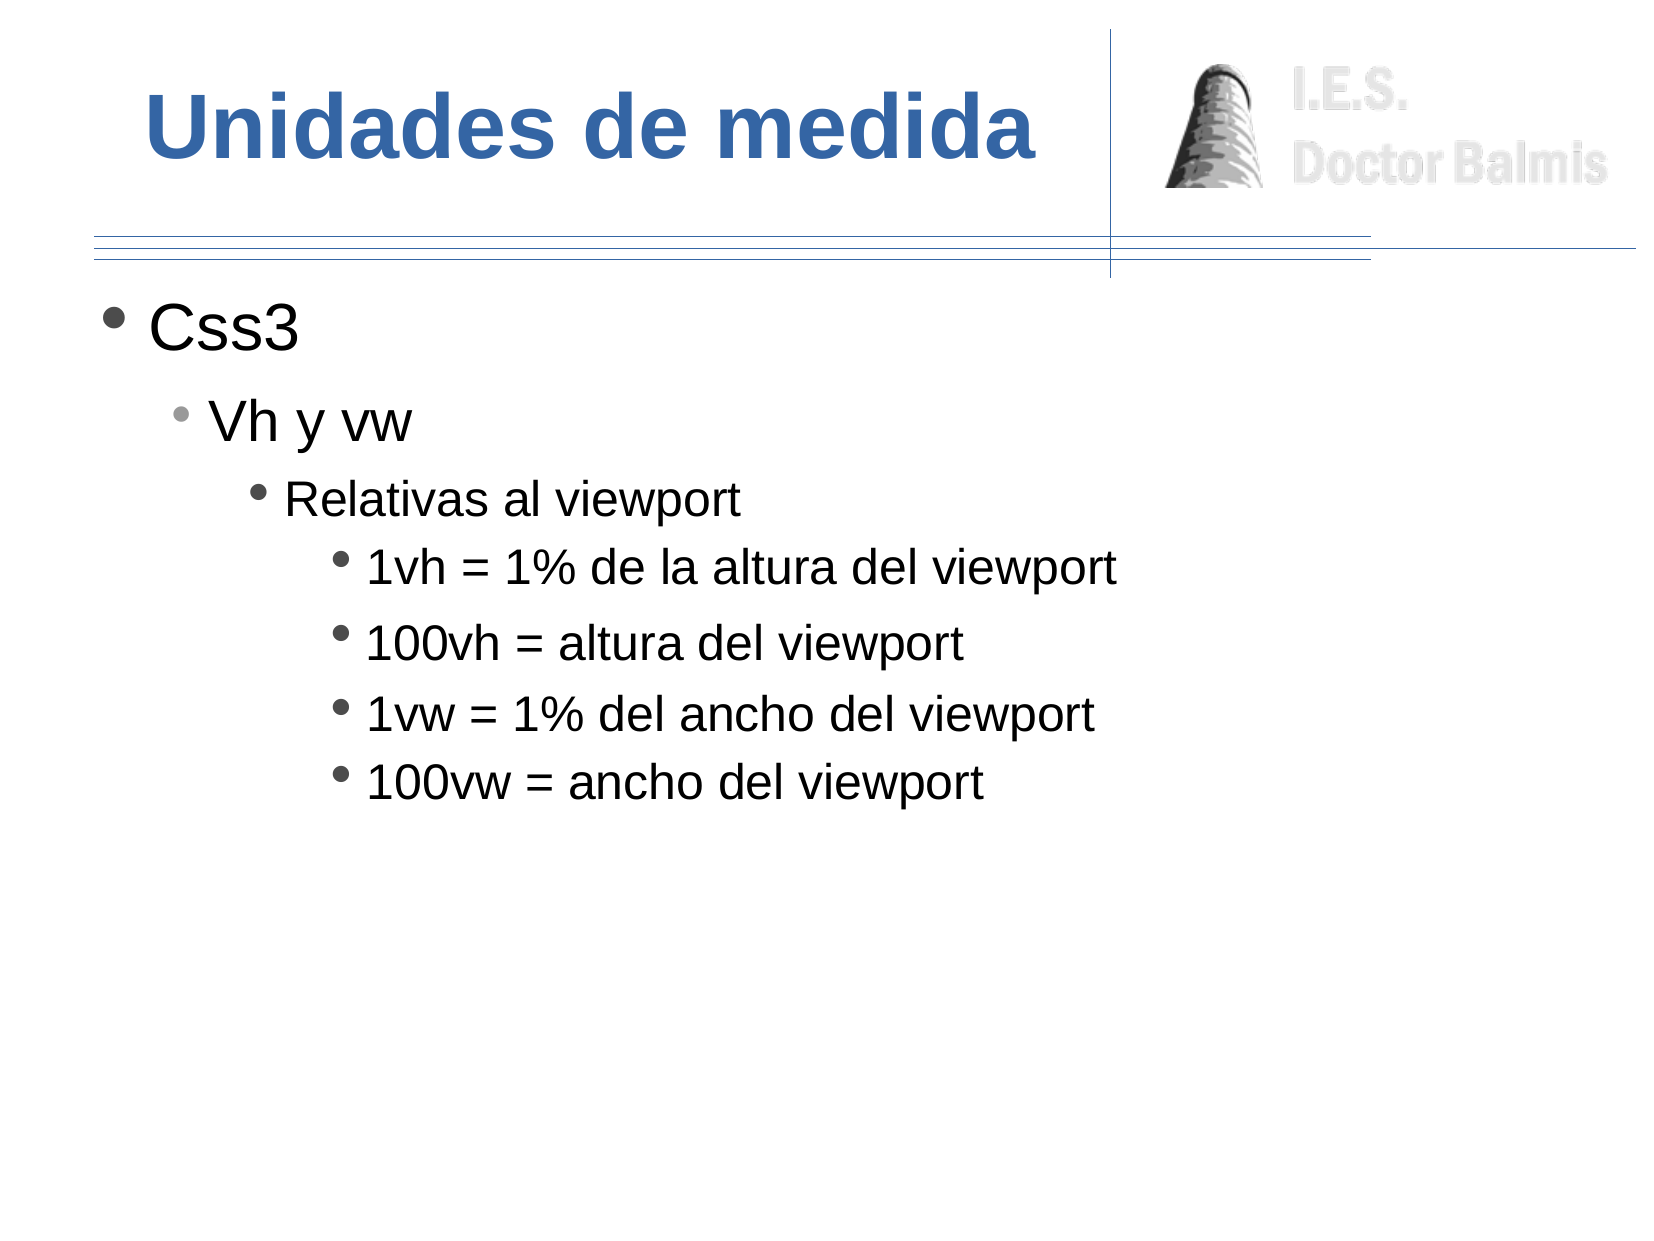

# Unidades de medida
 Css3
 Vh y vw
 Relativas al viewport
 1vh = 1% de la altura del viewport
 100vh = altura del viewport
 1vw = 1% del ancho del viewport
 100vw = ancho del viewport